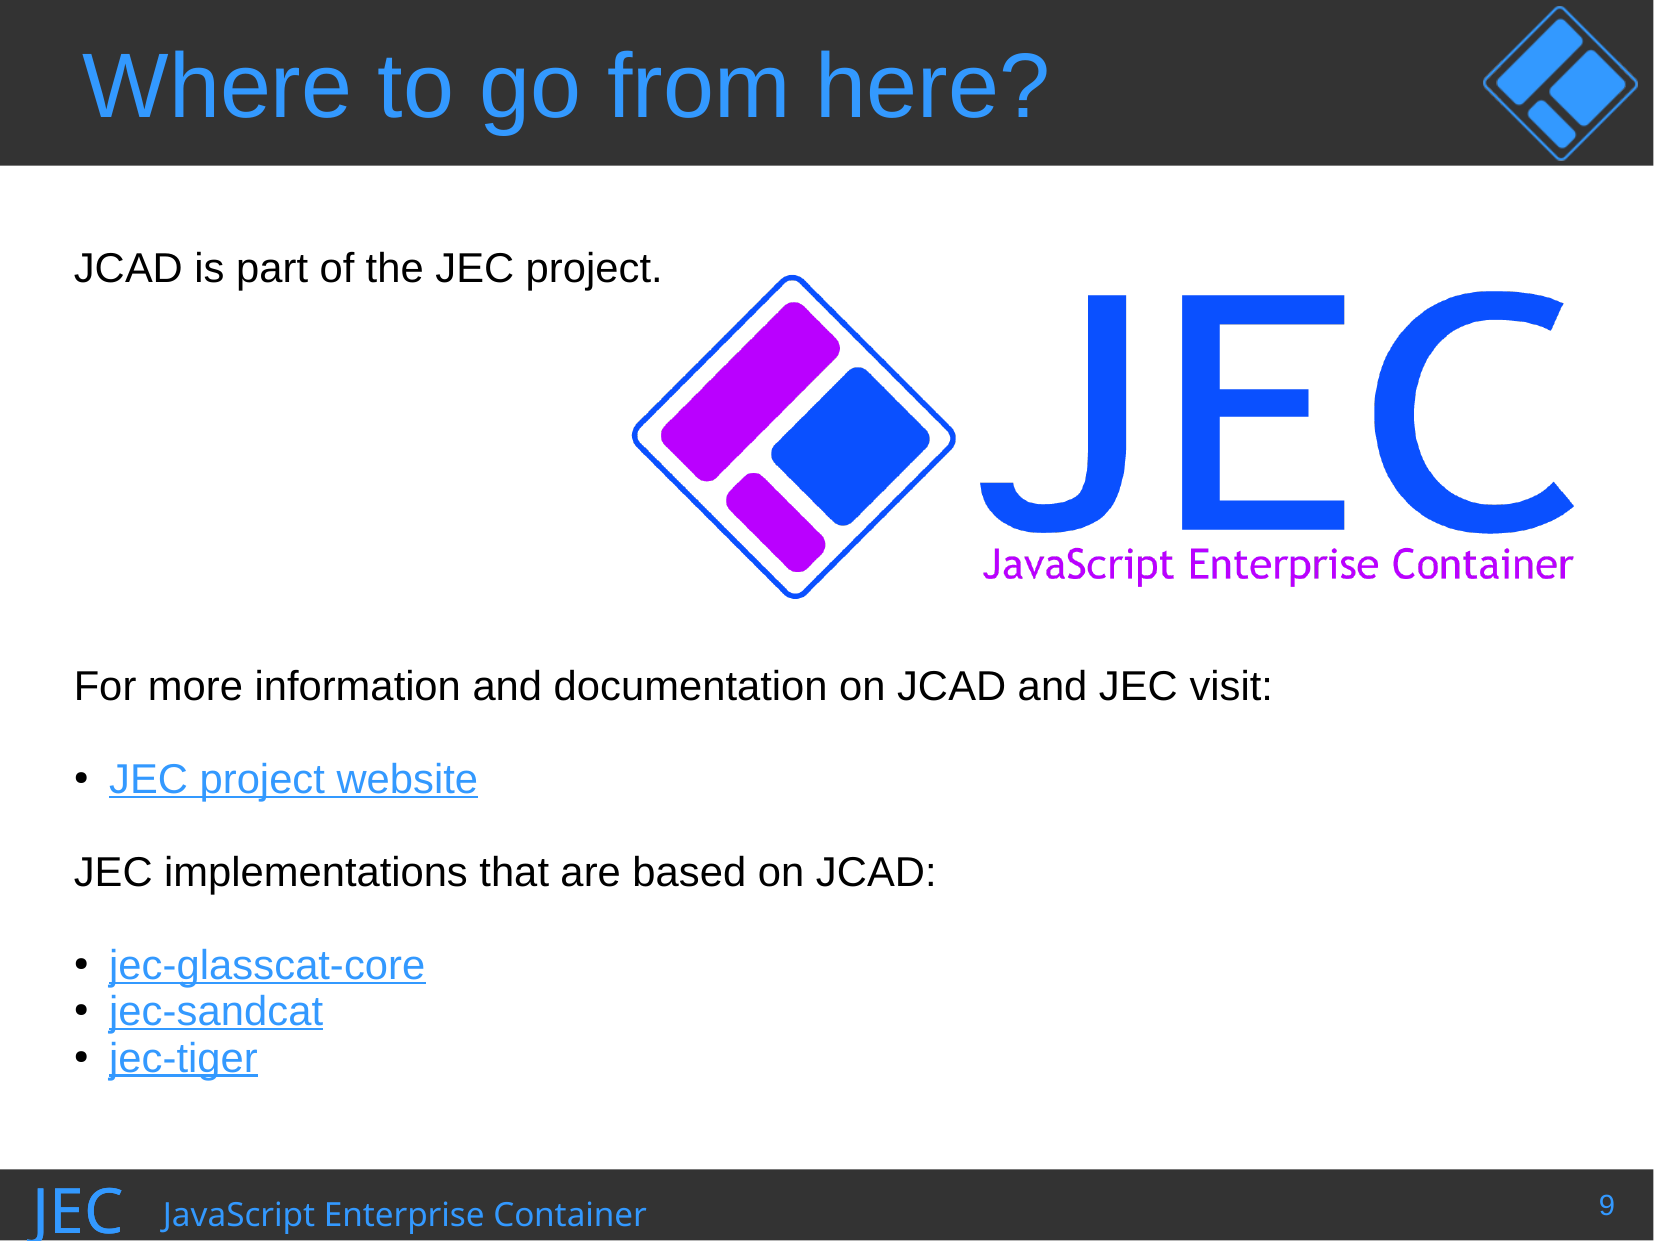

# Where to go from here?
JCAD is part of the JEC project.
For more information and documentation on JCAD and JEC visit:
JEC project website
JEC implementations that are based on JCAD:
jec-glasscat-core
jec-sandcat
jec-tiger
JEC
JEC
9
JavaScript Enterprise Container